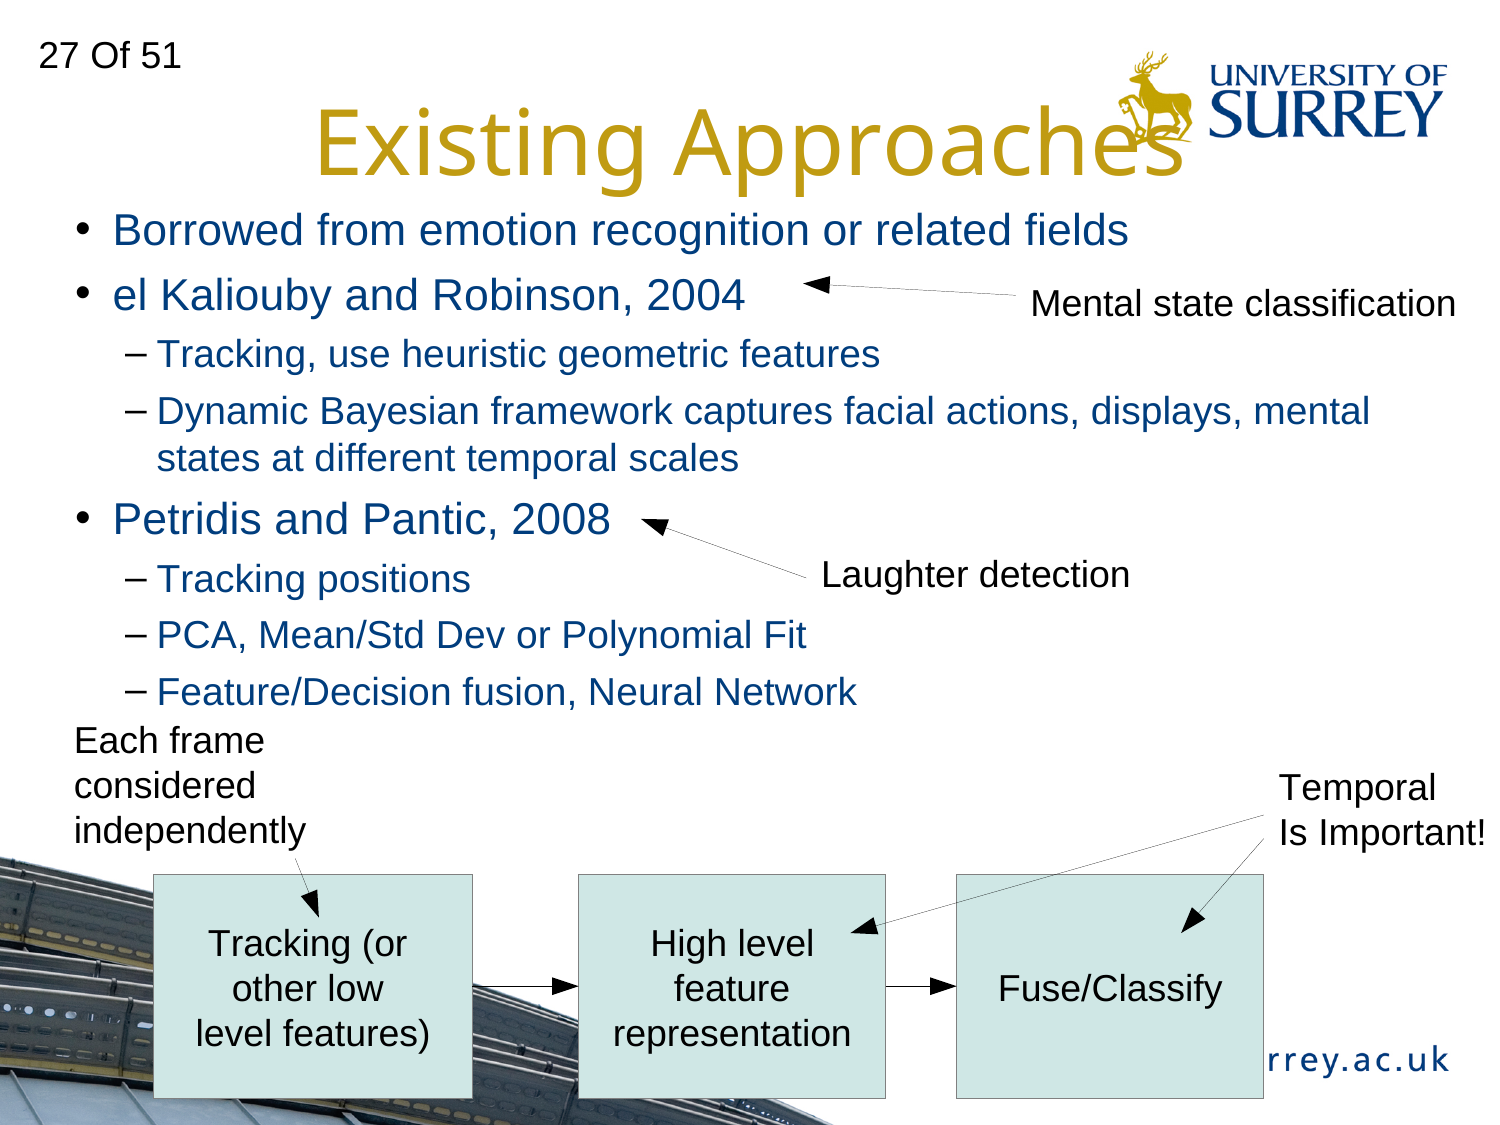

# Existing Approaches
Borrowed from emotion recognition or related fields
el Kaliouby and Robinson, 2004
Tracking, use heuristic geometric features
Dynamic Bayesian framework captures facial actions, displays, mental states at different temporal scales
Petridis and Pantic, 2008
Tracking positions
PCA, Mean/Std Dev or Polynomial Fit
Feature/Decision fusion, Neural Network
Mental state classification
Laughter detection
Each frame considered independently
Temporal
Is Important!
Tracking (or
other low
level features)
High level
feature
representation
Fuse/Classify